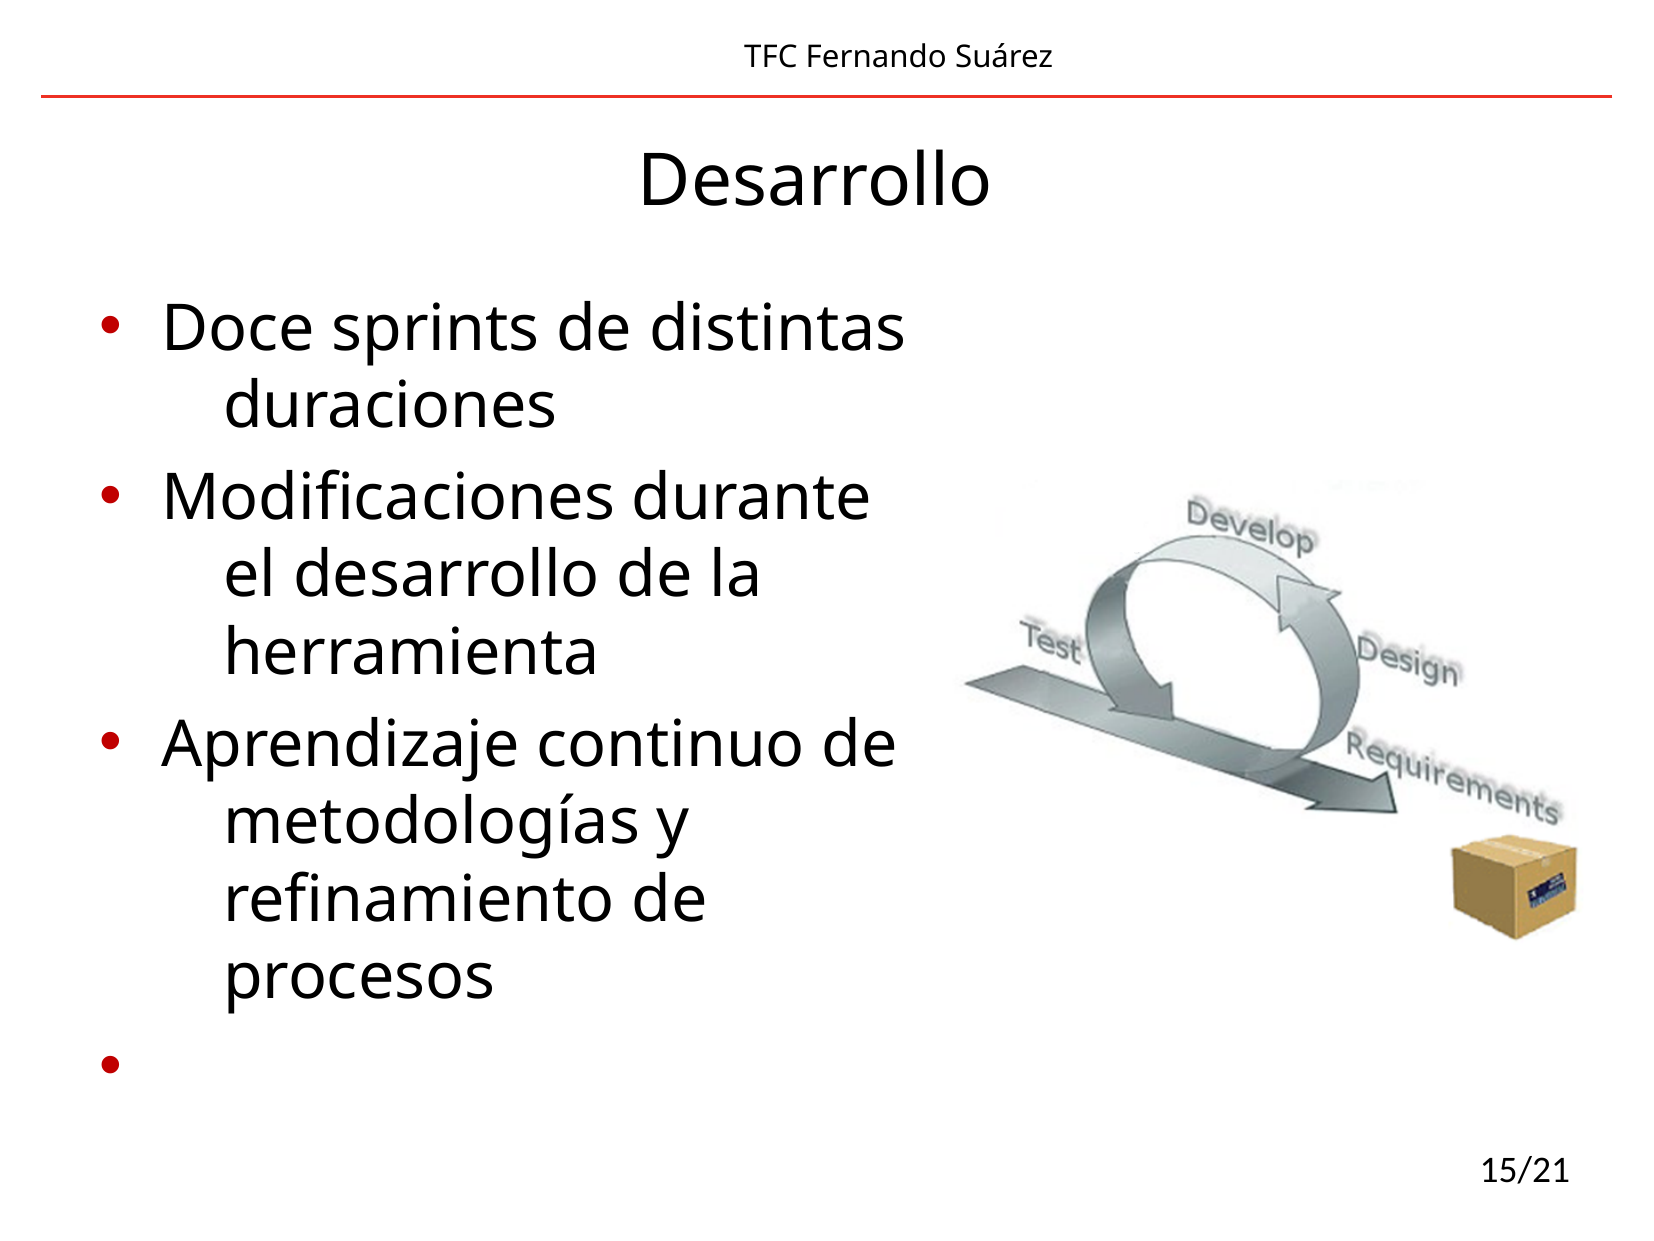

# Desarrollo
Doce sprints de distintas duraciones
Modificaciones durante el desarrollo de la herramienta
Aprendizaje continuo de metodologías y refinamiento de procesos